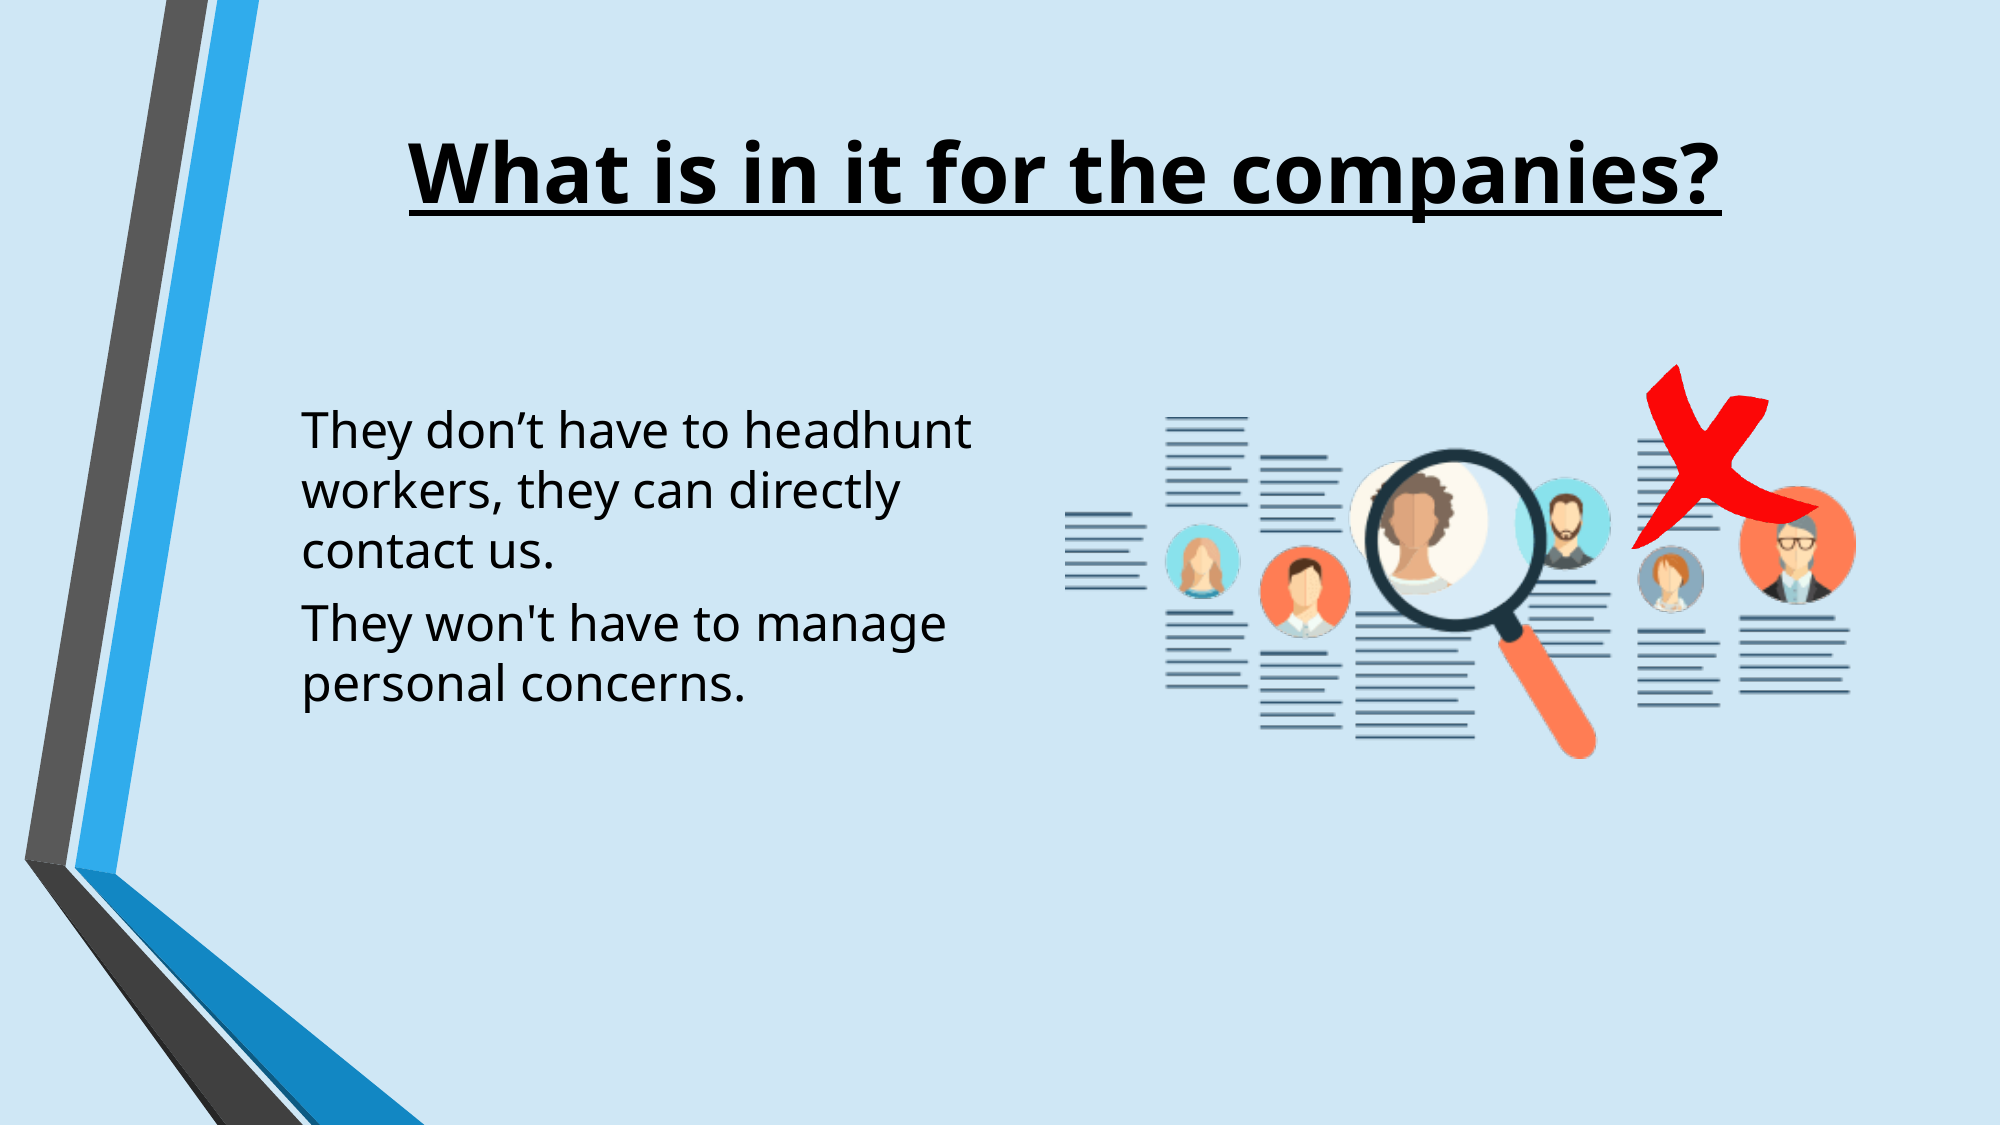

# What is in it for the companies?
They don’t have to headhunt workers, they can directly contact us.
They won't have to manage personal concerns.